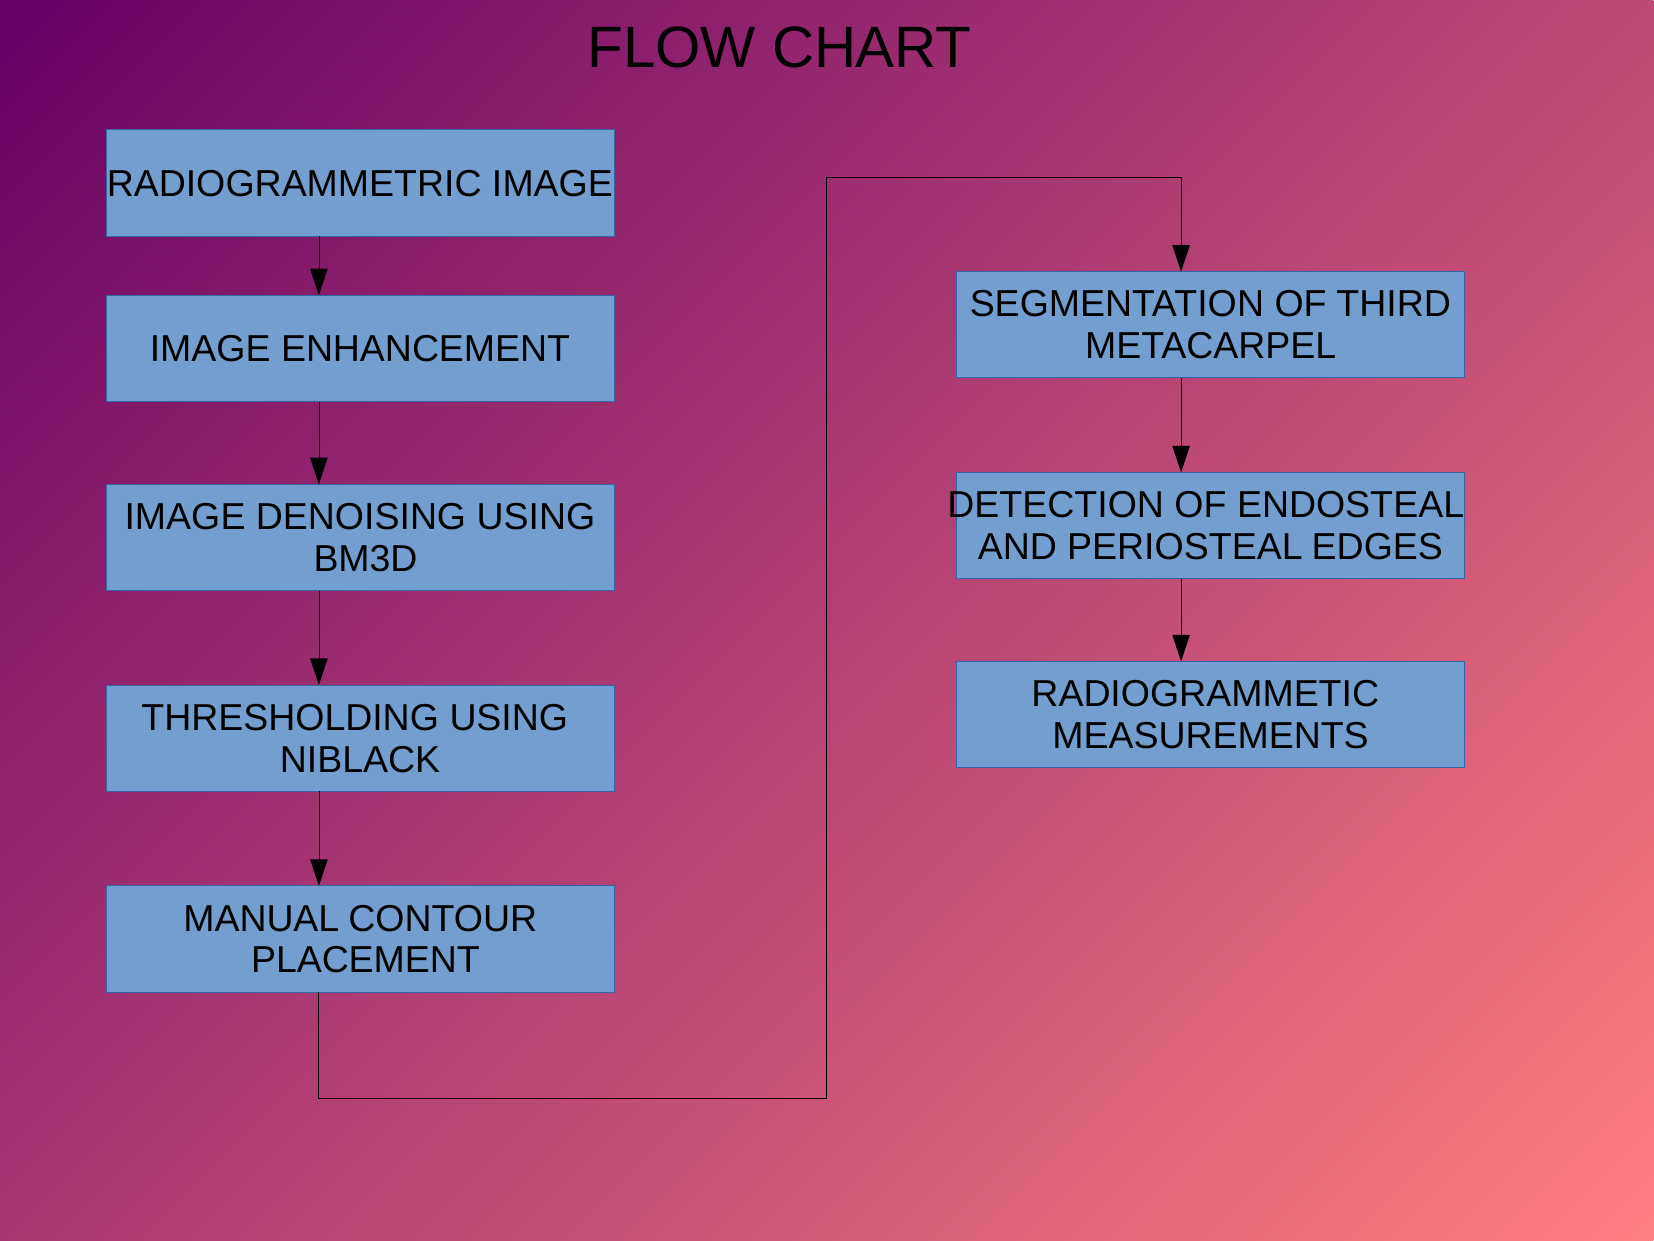

# FLOW CHART
RADIOGRAMMETRIC IMAGE
SEGMENTATION OF THIRD
METACARPEL
IMAGE ENHANCEMENT
DETECTION OF ENDOSTEAL
AND PERIOSTEAL EDGES
IMAGE DENOISING USING
 BM3D
RADIOGRAMMETIC
MEASUREMENTS
THRESHOLDING USING
NIBLACK
MANUAL CONTOUR
 PLACEMENT